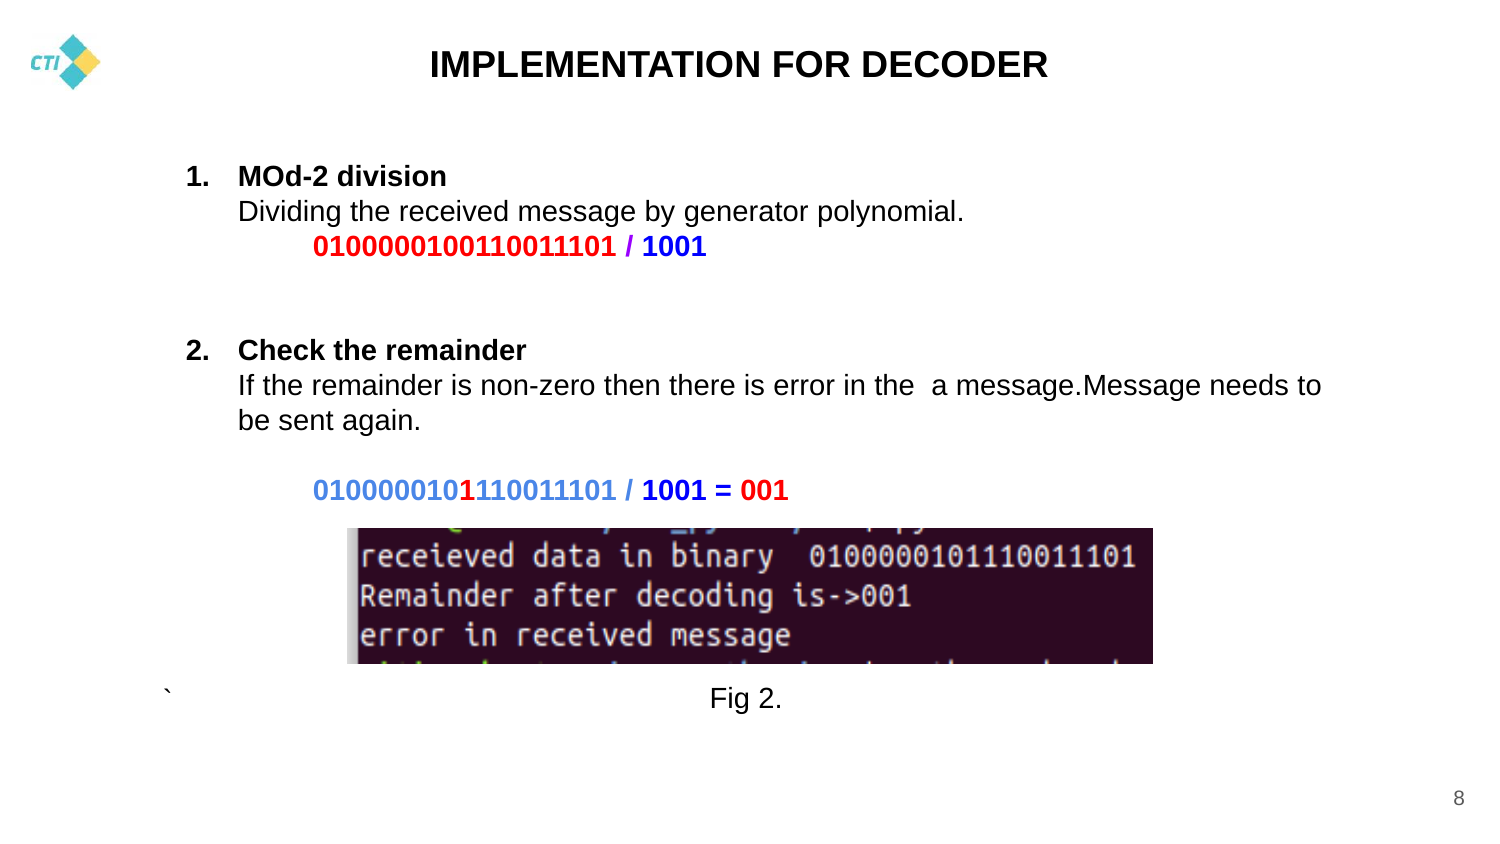

IMPLEMENTATION FOR DECODER
MOd-2 division
Dividing the received message by generator polynomial.
		0100000100110011101 / 1001
Check the remainder
If the remainder is non-zero then there is error in the a message.Message needs to be sent again.
 	0100000101110011101 / 1001 = 001
`
Fig 2.